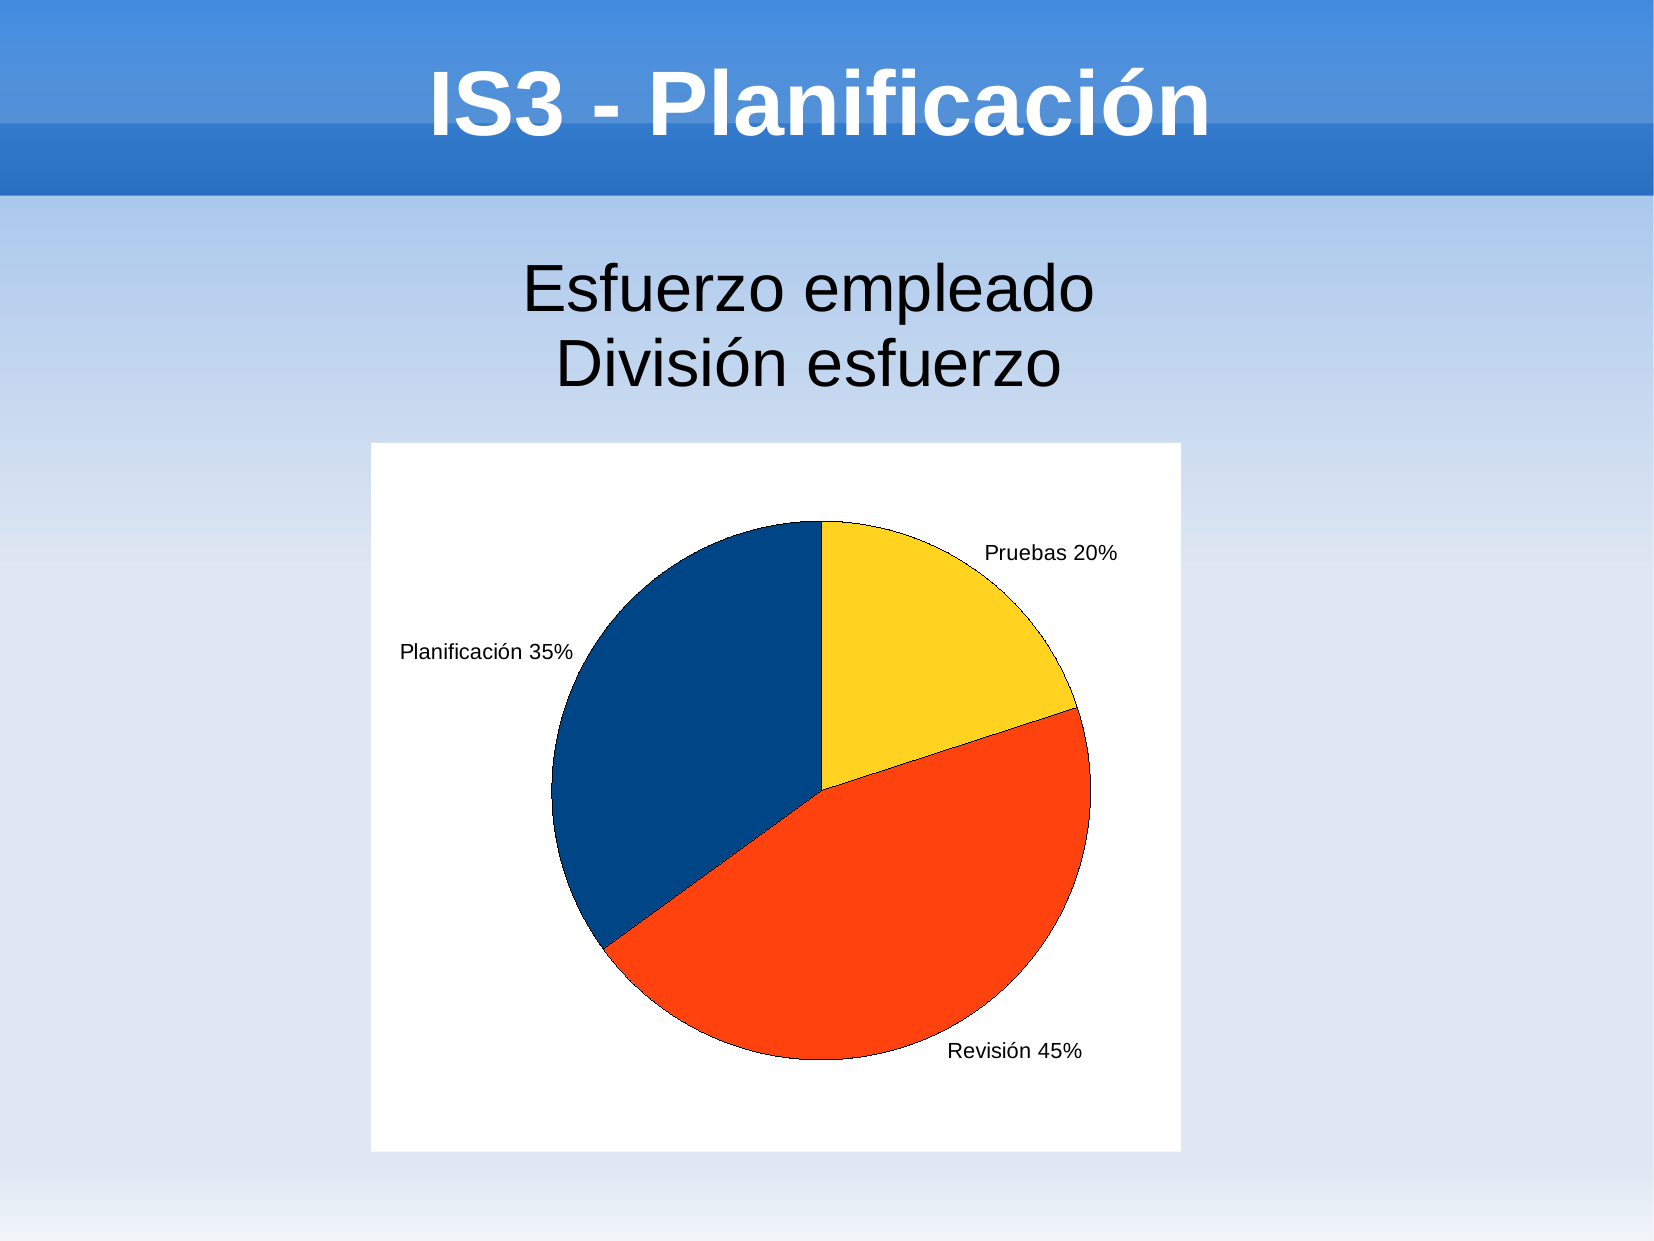

# IS3 - Planificación
Esfuerzo empleado
División esfuerzo
### Chart
| Category | Columna B |
|---|---|
| Planificación | 35.0 |
| Revisión | 45.0 |
| Pruebas | 20.0 |